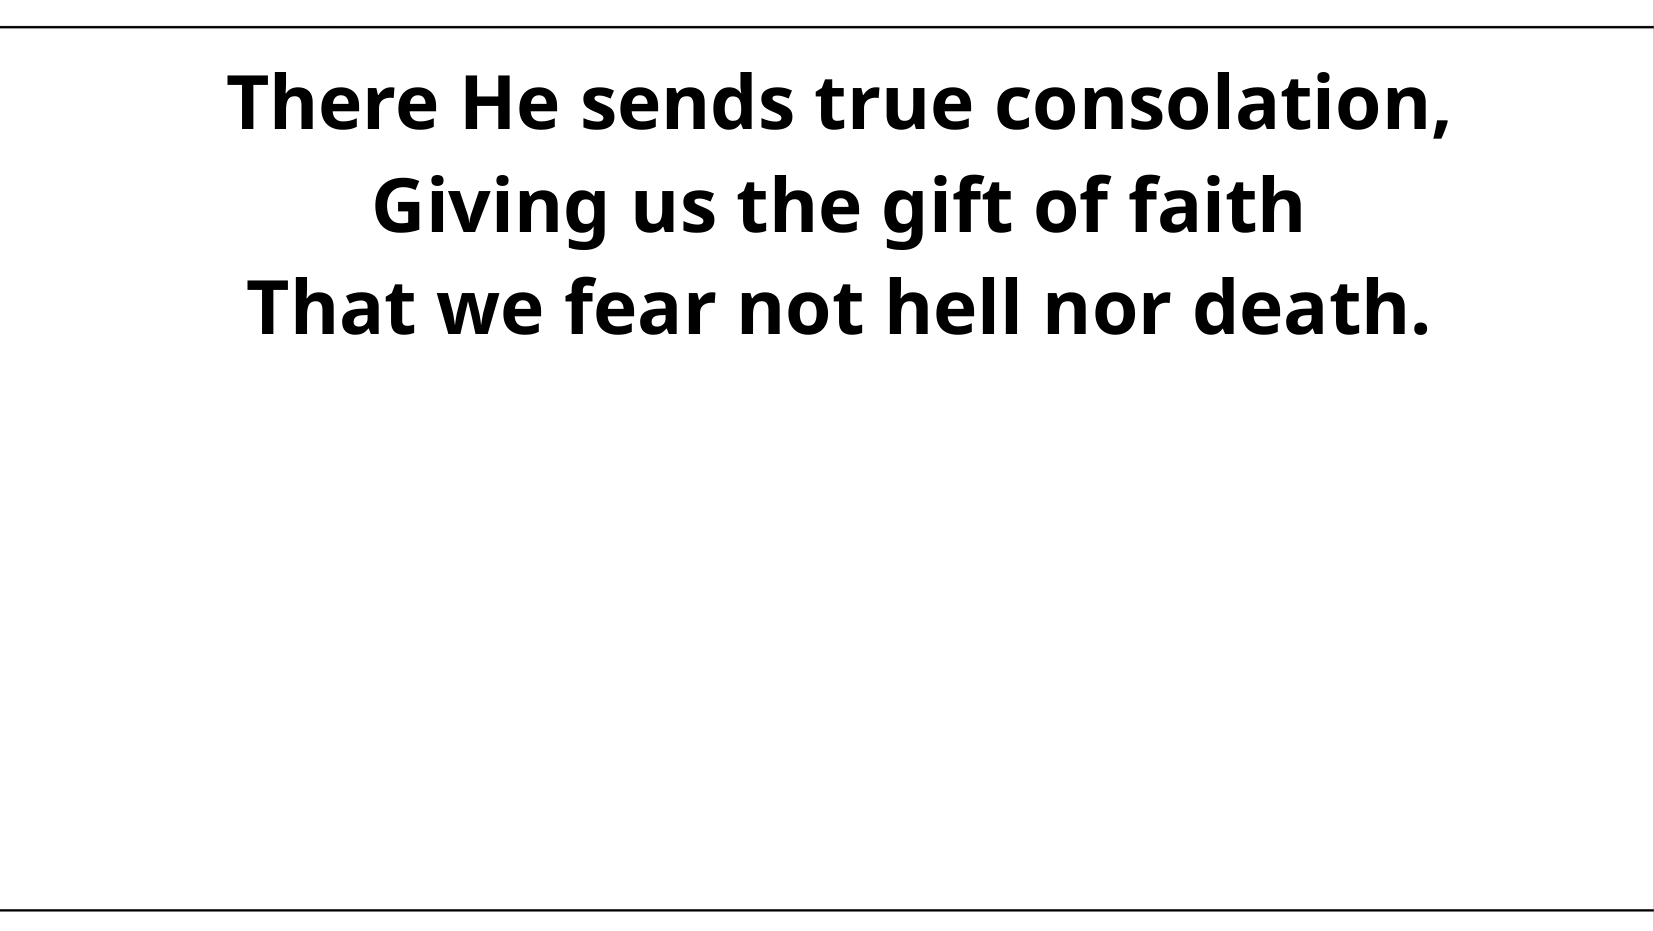

There He sends true consolation,
Giving us the gift of faith
That we fear not hell nor death.